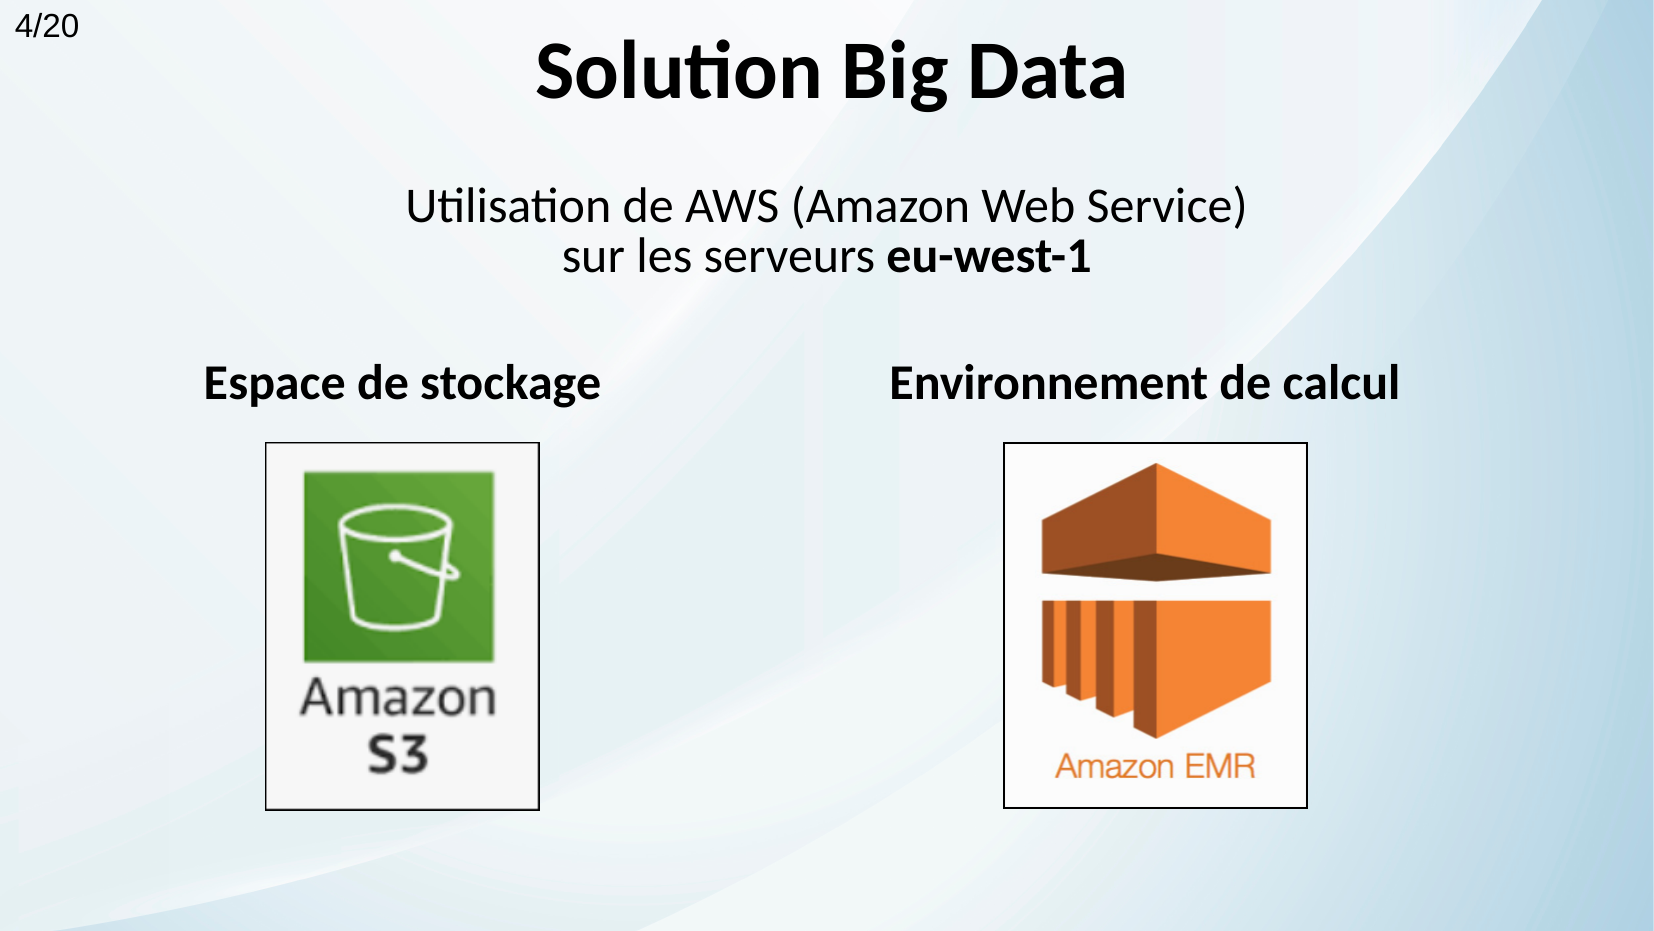

4/20
# Solution Big Data
Utilisation de AWS (Amazon Web Service) sur les serveurs eu-west-1
Espace de stockage
Environnement de calcul